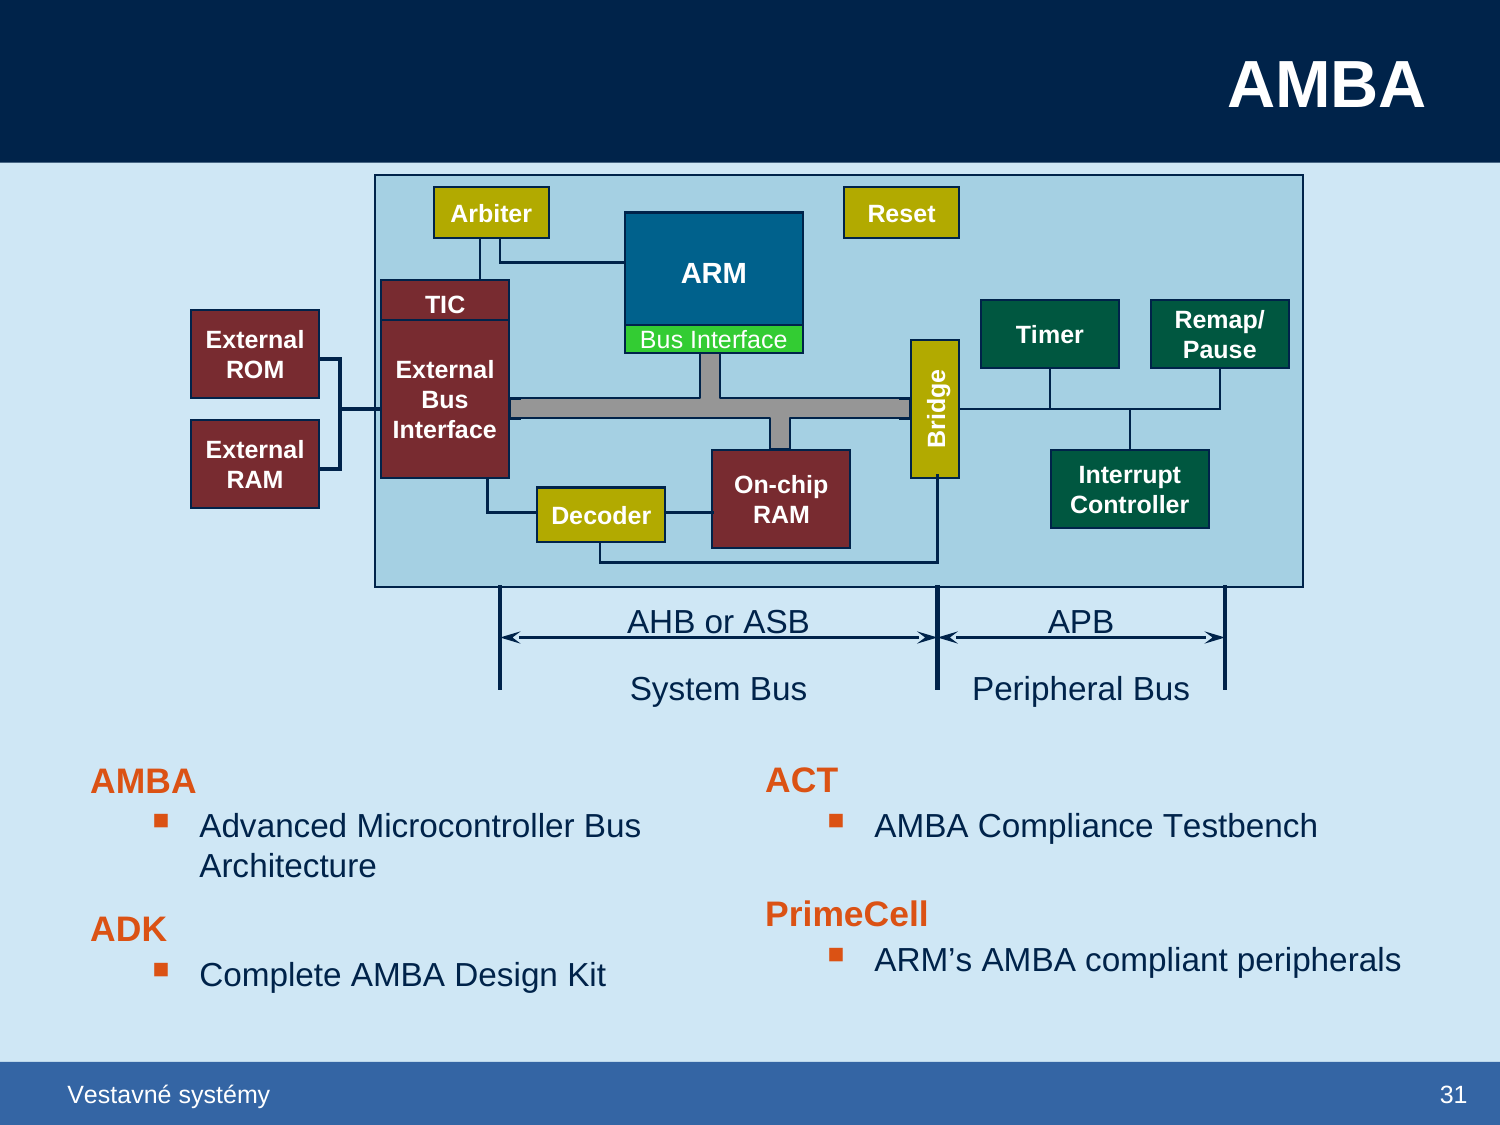

# AMBA
Arbiter
Reset
ARM
TIC
Timer
Remap/
Pause
External
ROM
External
Bus
Interface
Bus Interface
Bridge
External
RAM
Interrupt
Controller
On-chip
RAM
Decoder
AHB or ASB
APB
System Bus
Peripheral Bus
ACT
AMBA Compliance Testbench
PrimeCell
ARM’s AMBA compliant peripherals
AMBA
Advanced Microcontroller Bus Architecture
ADK
Complete AMBA Design Kit